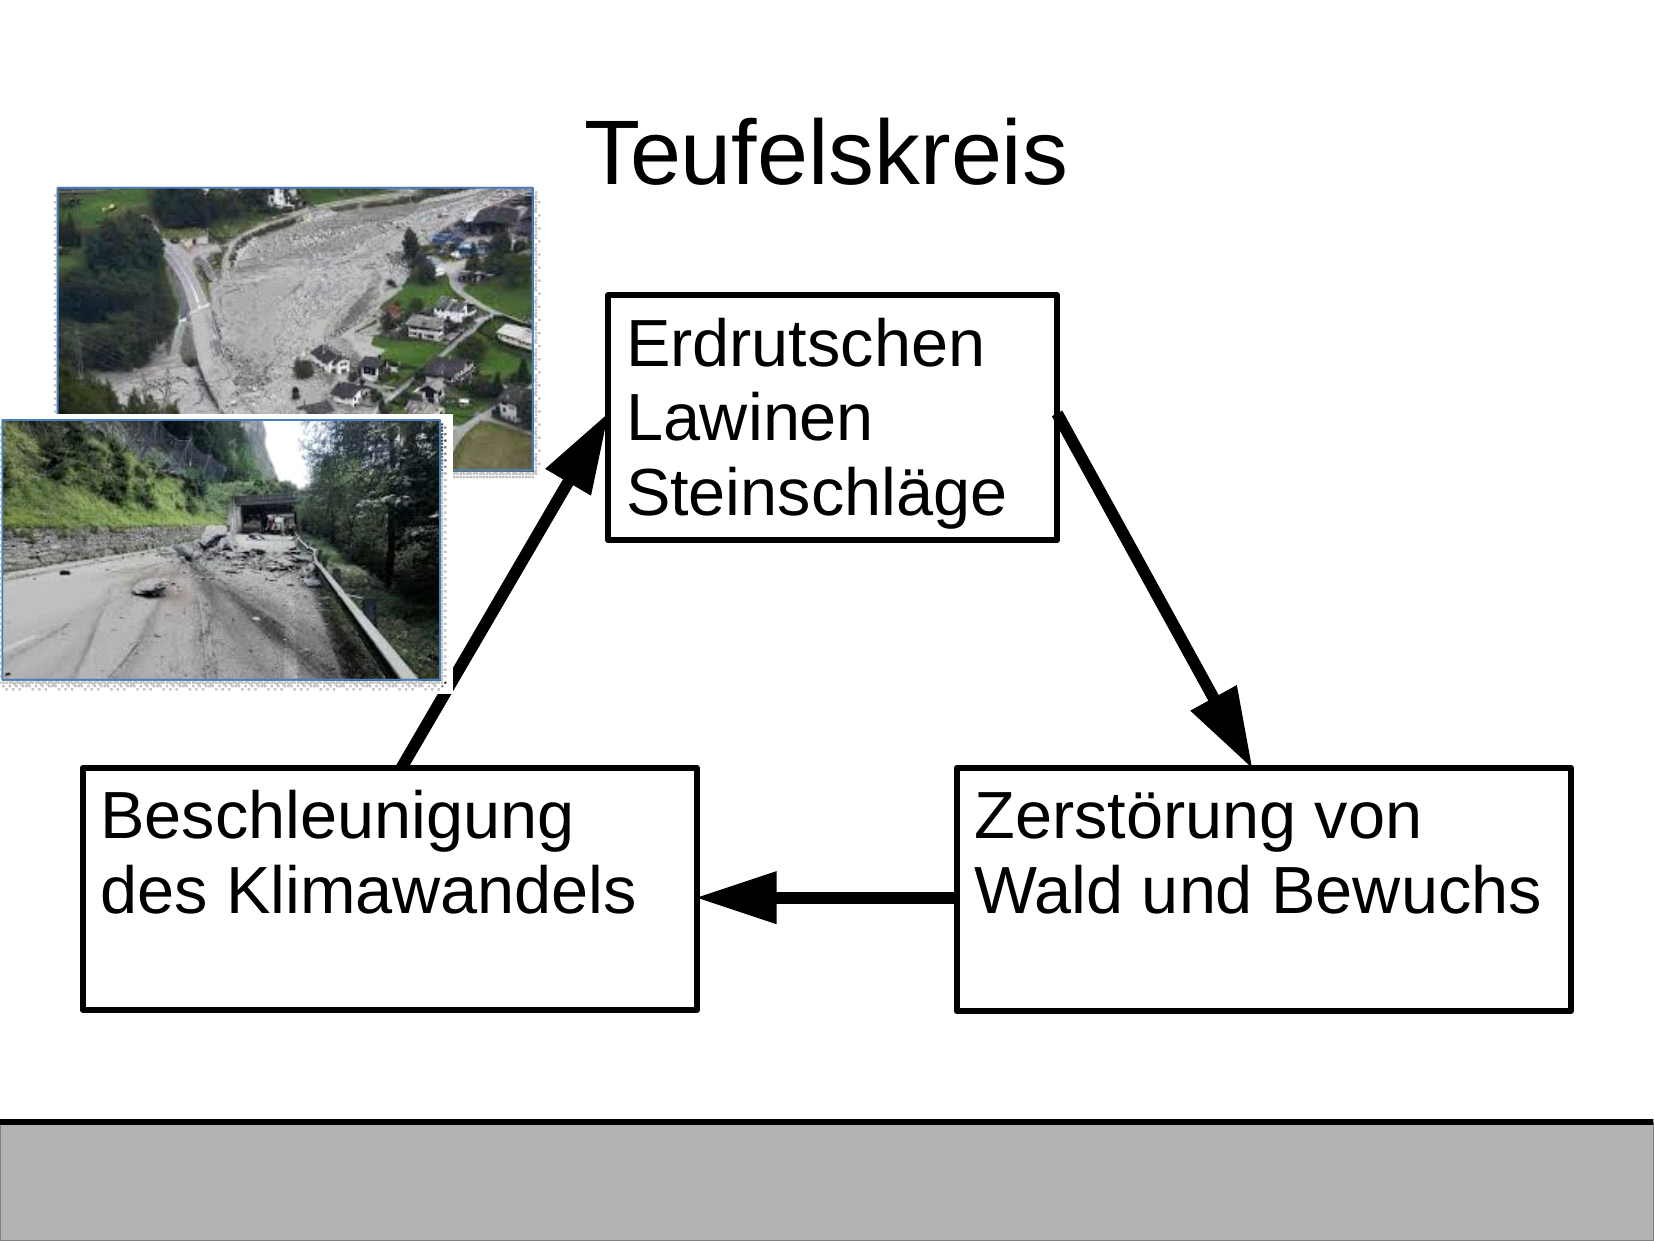

# Teufelskreis
Erdrutschen Lawinen Steinschläge
Beschleunigung des Klimawandels
Zerstörung von Wald und Bewuchs